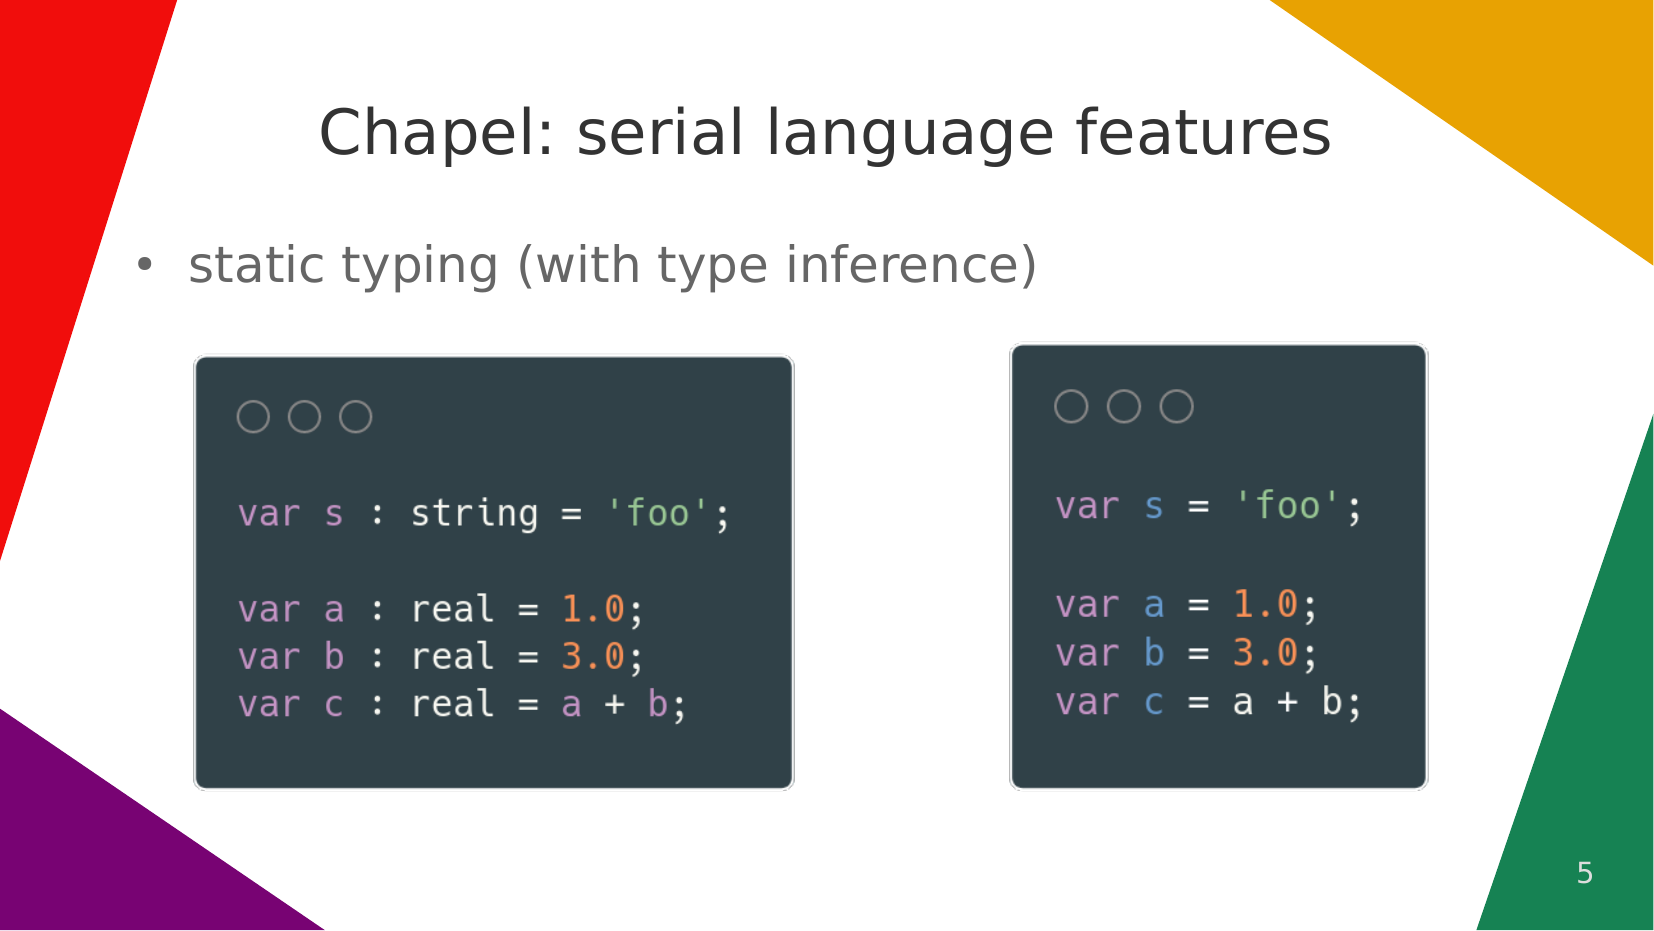

# Chapel: serial language features
static typing (with type inference)
5